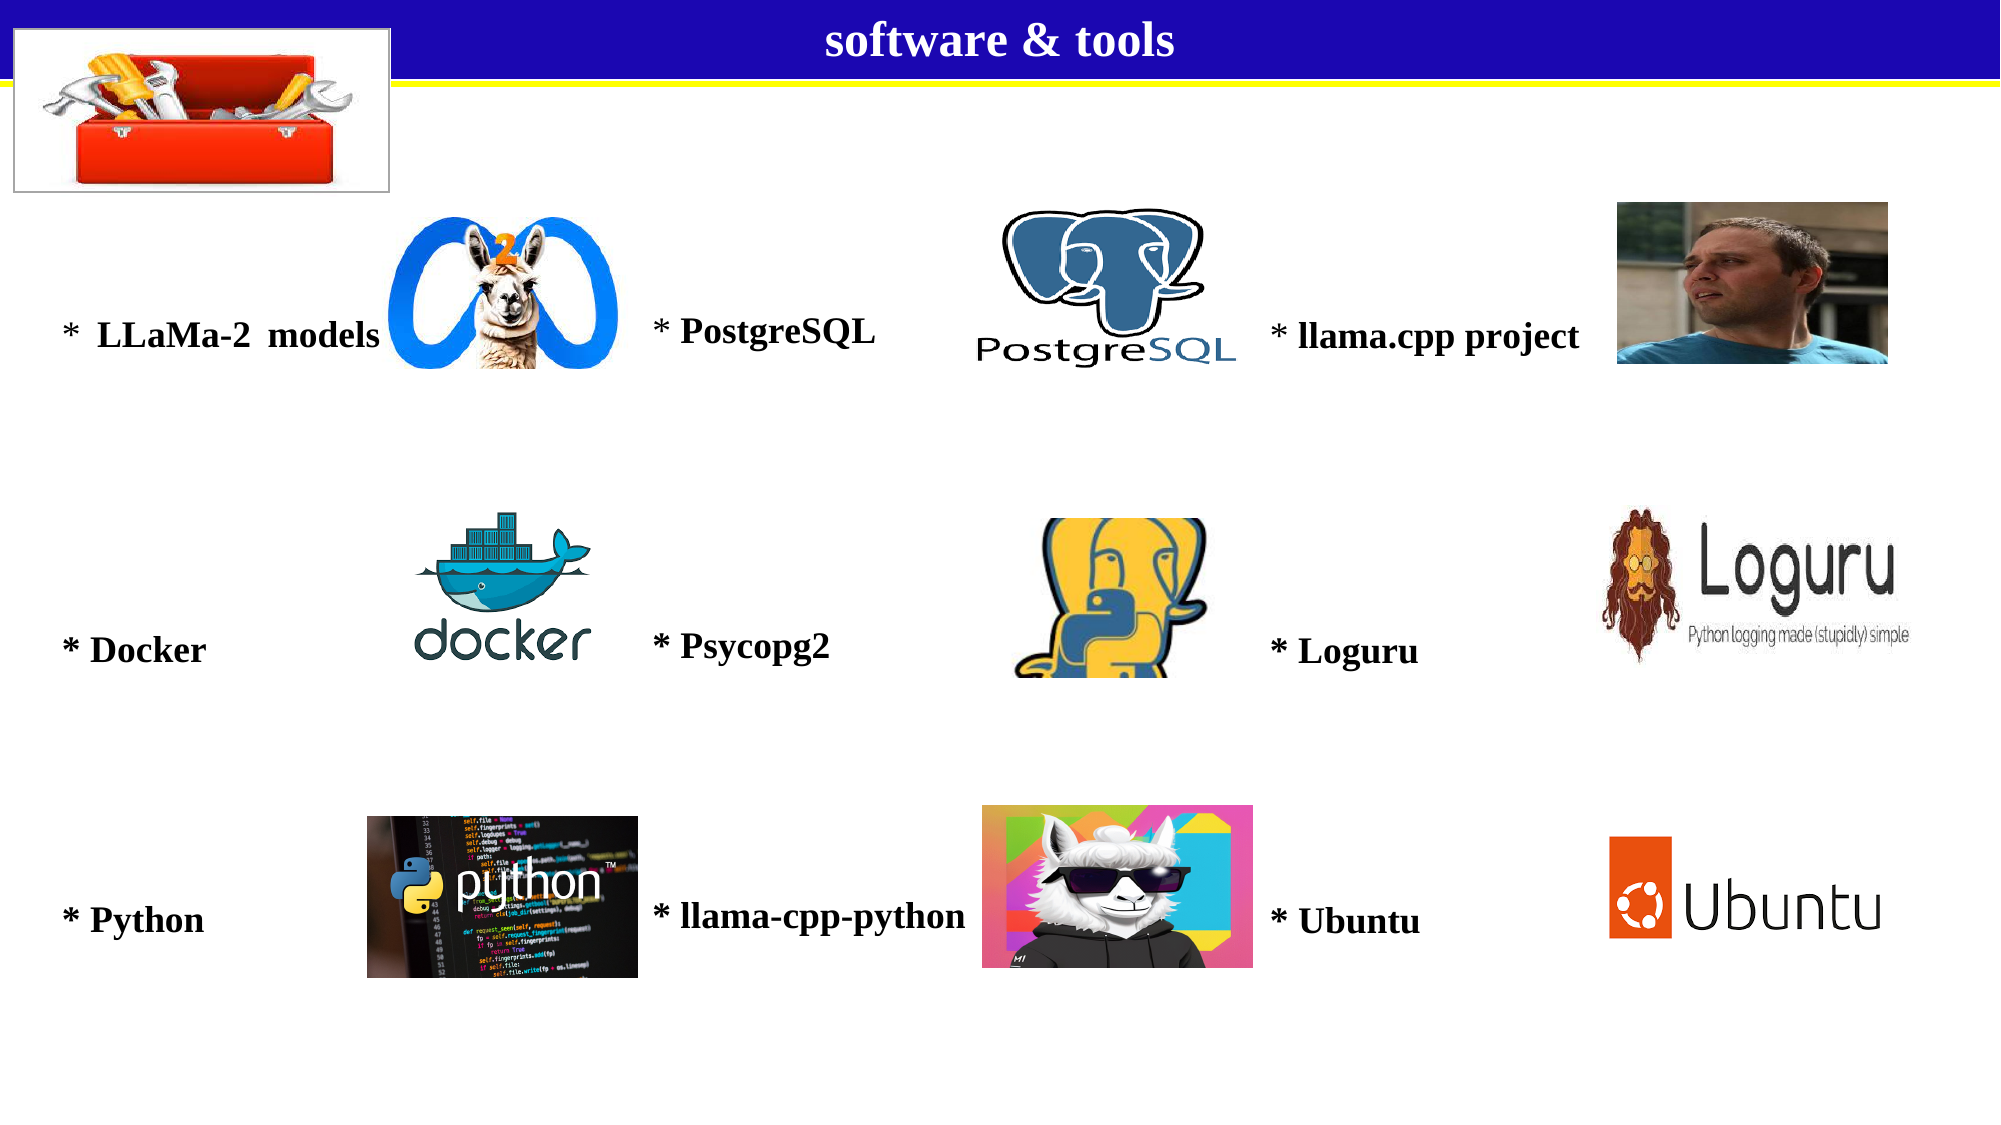

software & tools
* PostgreSQL
* Psycopg2
* llama-cpp-python
* LLaMa-2 models
* Docker
* Python
* llama.cpp project
* Loguru
* Ubuntu